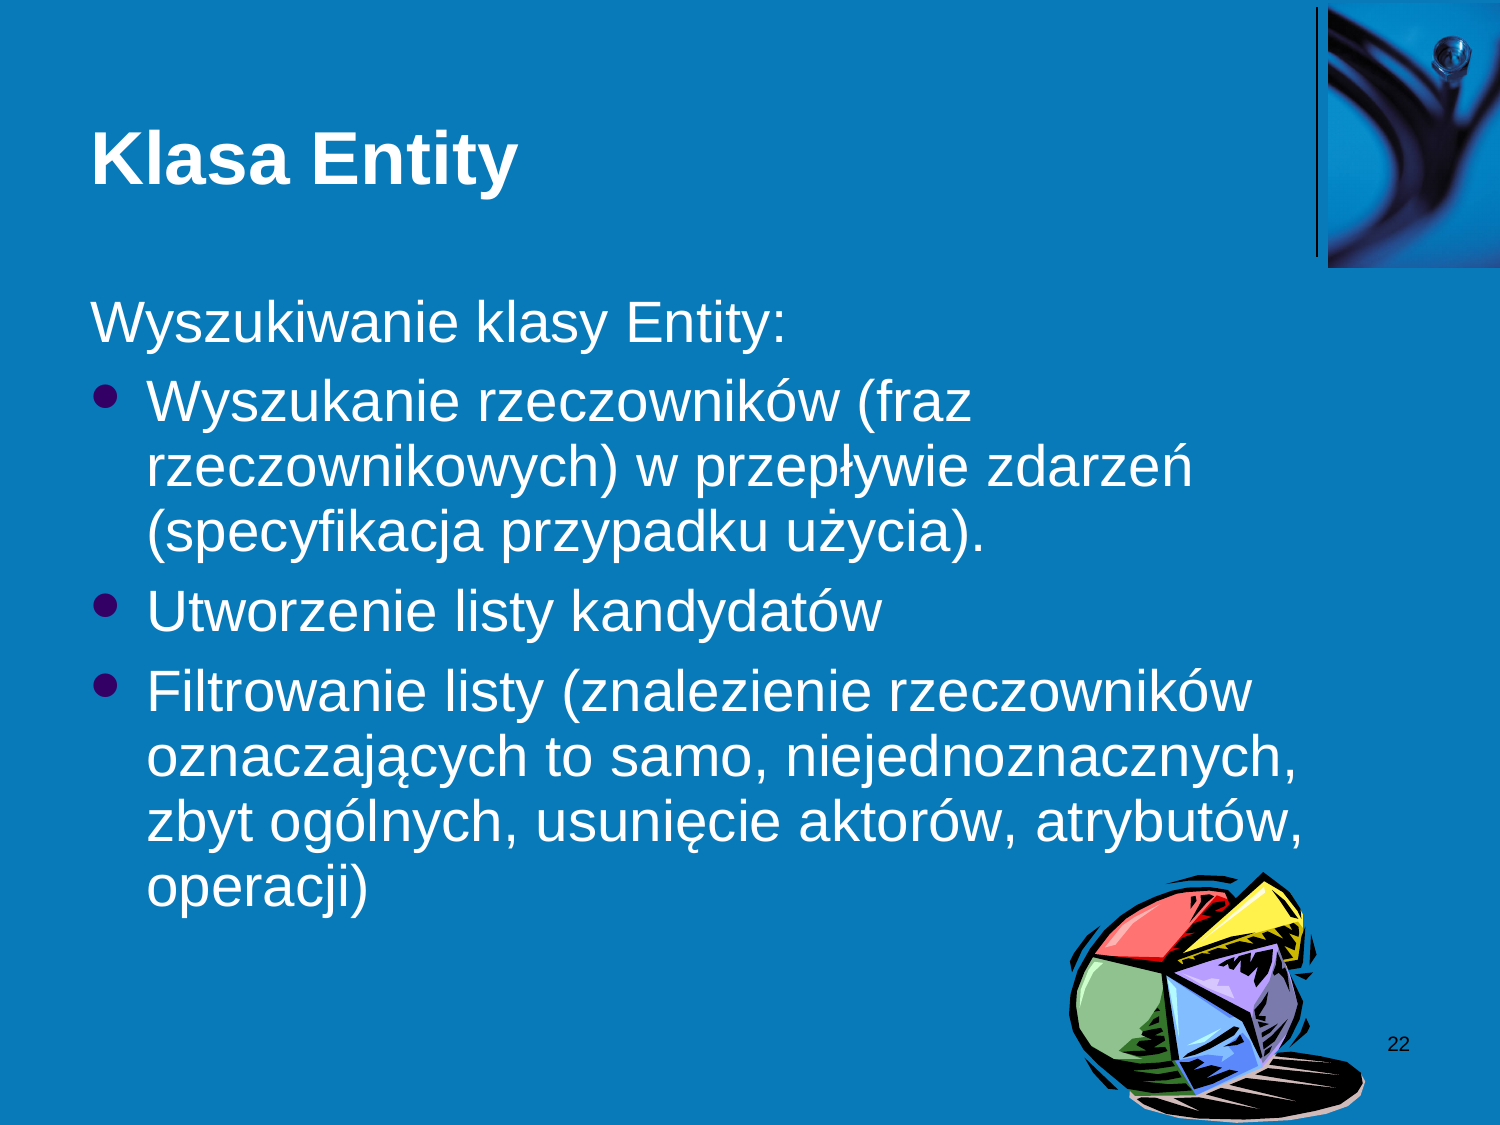

# Klasa Entity
Wyszukiwanie klasy Entity:
Wyszukanie rzeczowników (fraz rzeczownikowych) w przepływie zdarzeń (specyfikacja przypadku użycia).
Utworzenie listy kandydatów
Filtrowanie listy (znalezienie rzeczowników oznaczających to samo, niejednoznacznych, zbyt ogólnych, usunięcie aktorów, atrybutów, operacji)
22